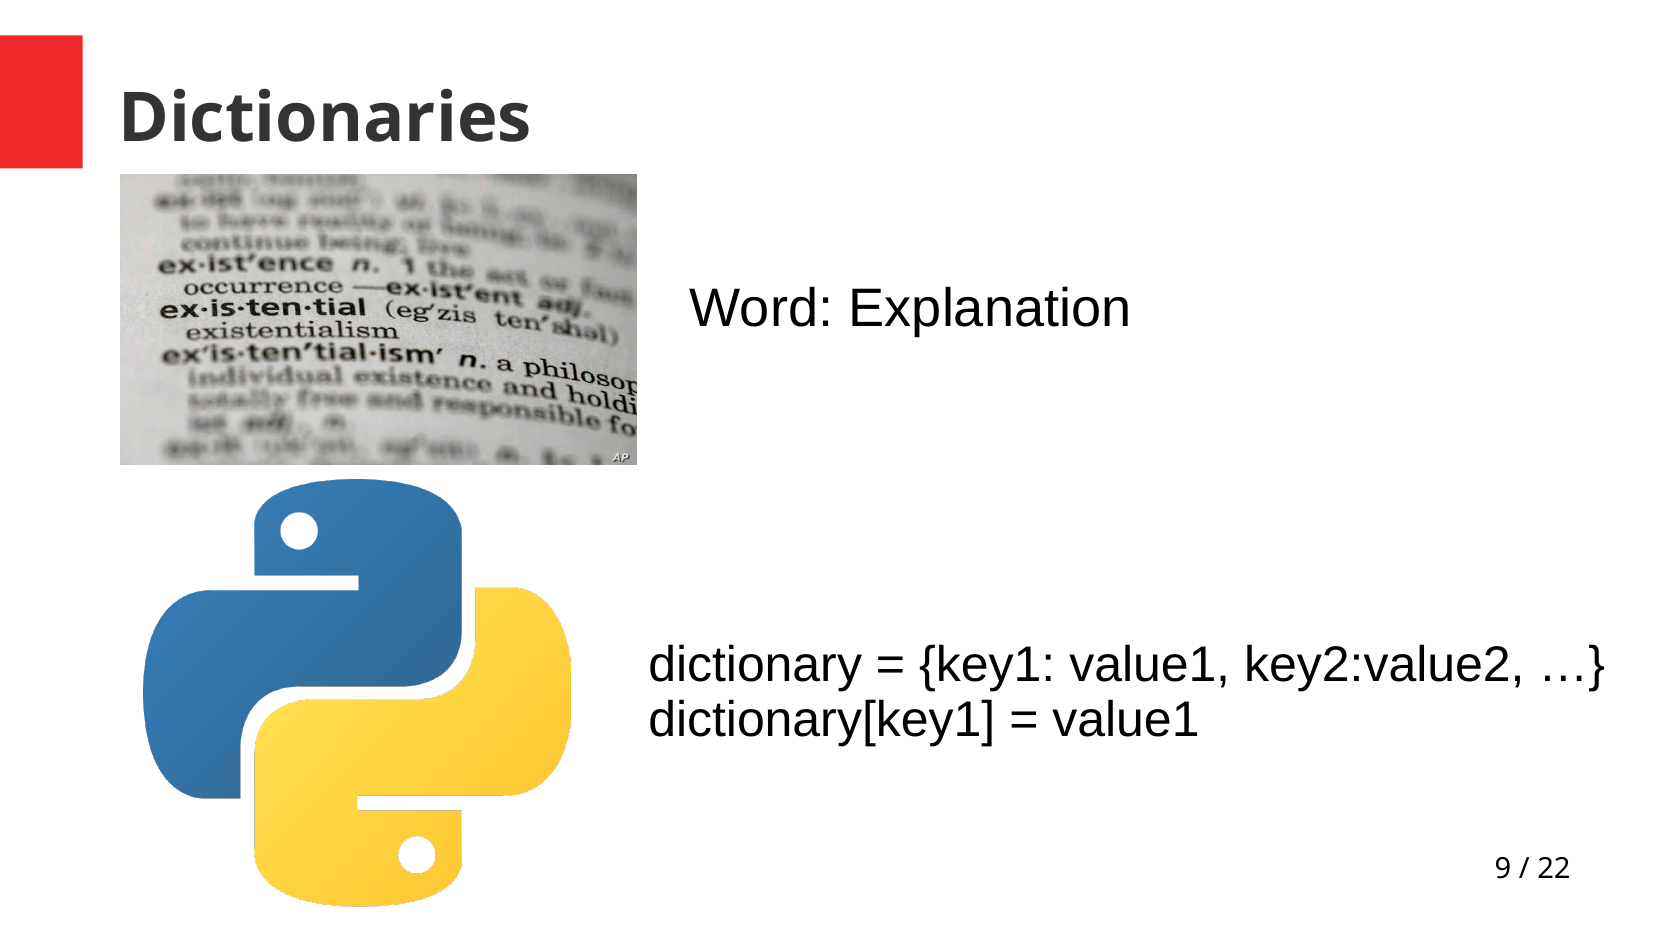

# Dictionaries
Word: Explanation
dictionary = {key1: value1, key2:value2, …}
dictionary[key1] = value1
9